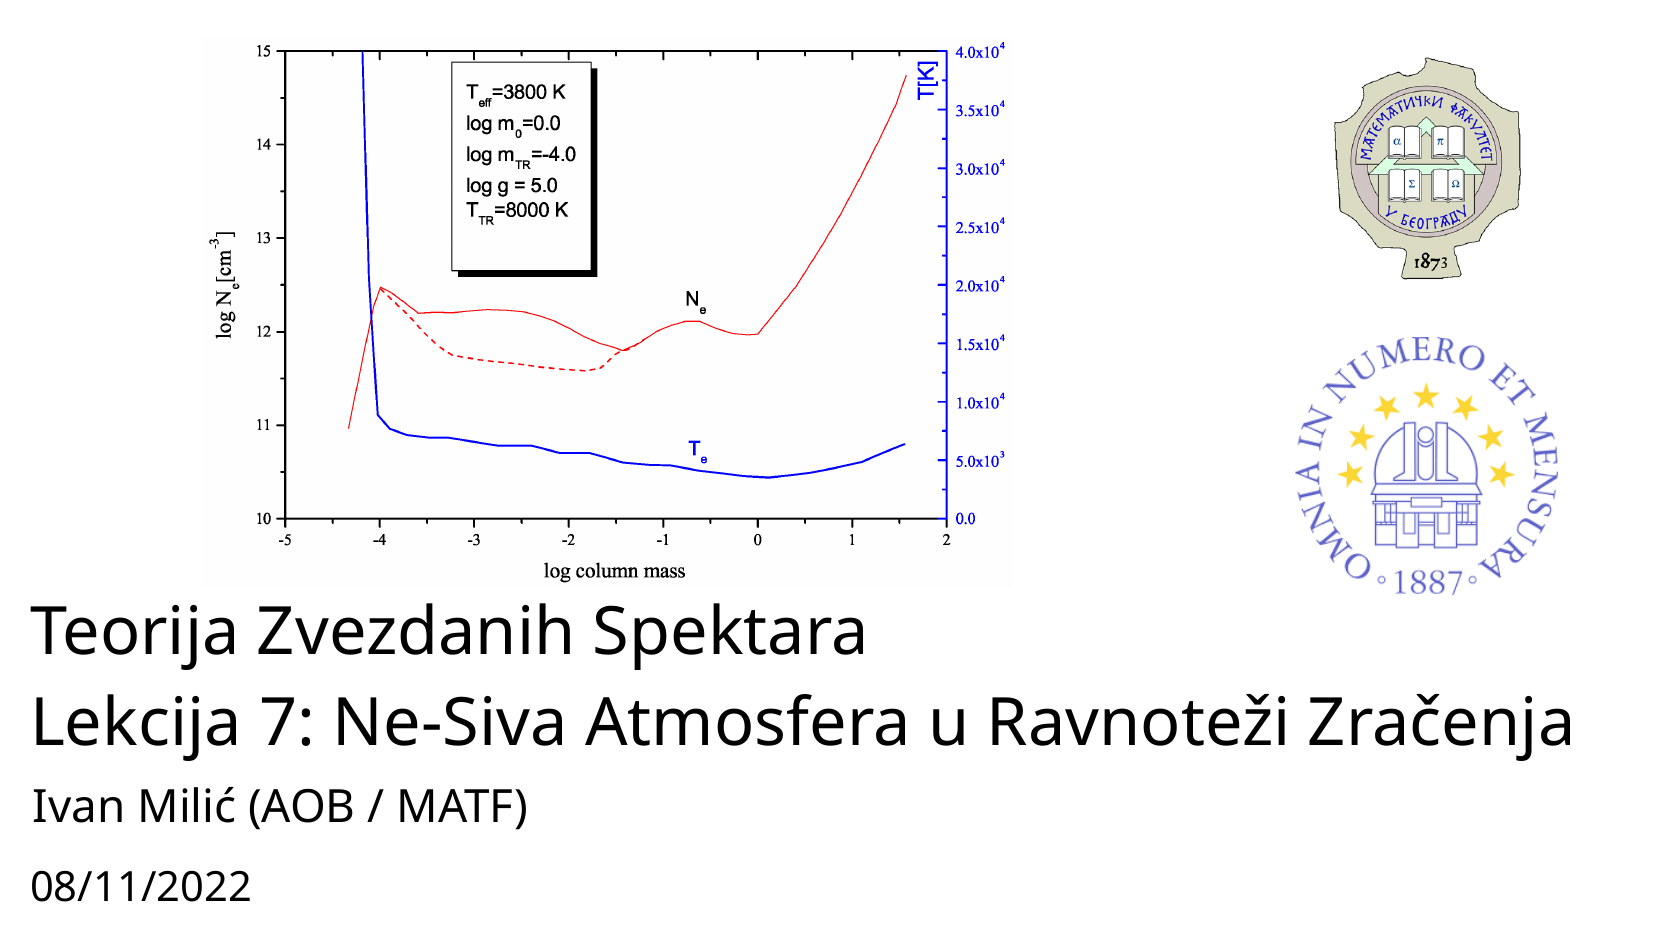

Teorija Zvezdanih Spektara
Lekcija 7: Ne-Siva Atmosfera u Ravnoteži Zračenja
Ivan Milić (AOB / MATF)
# 08/11/2022